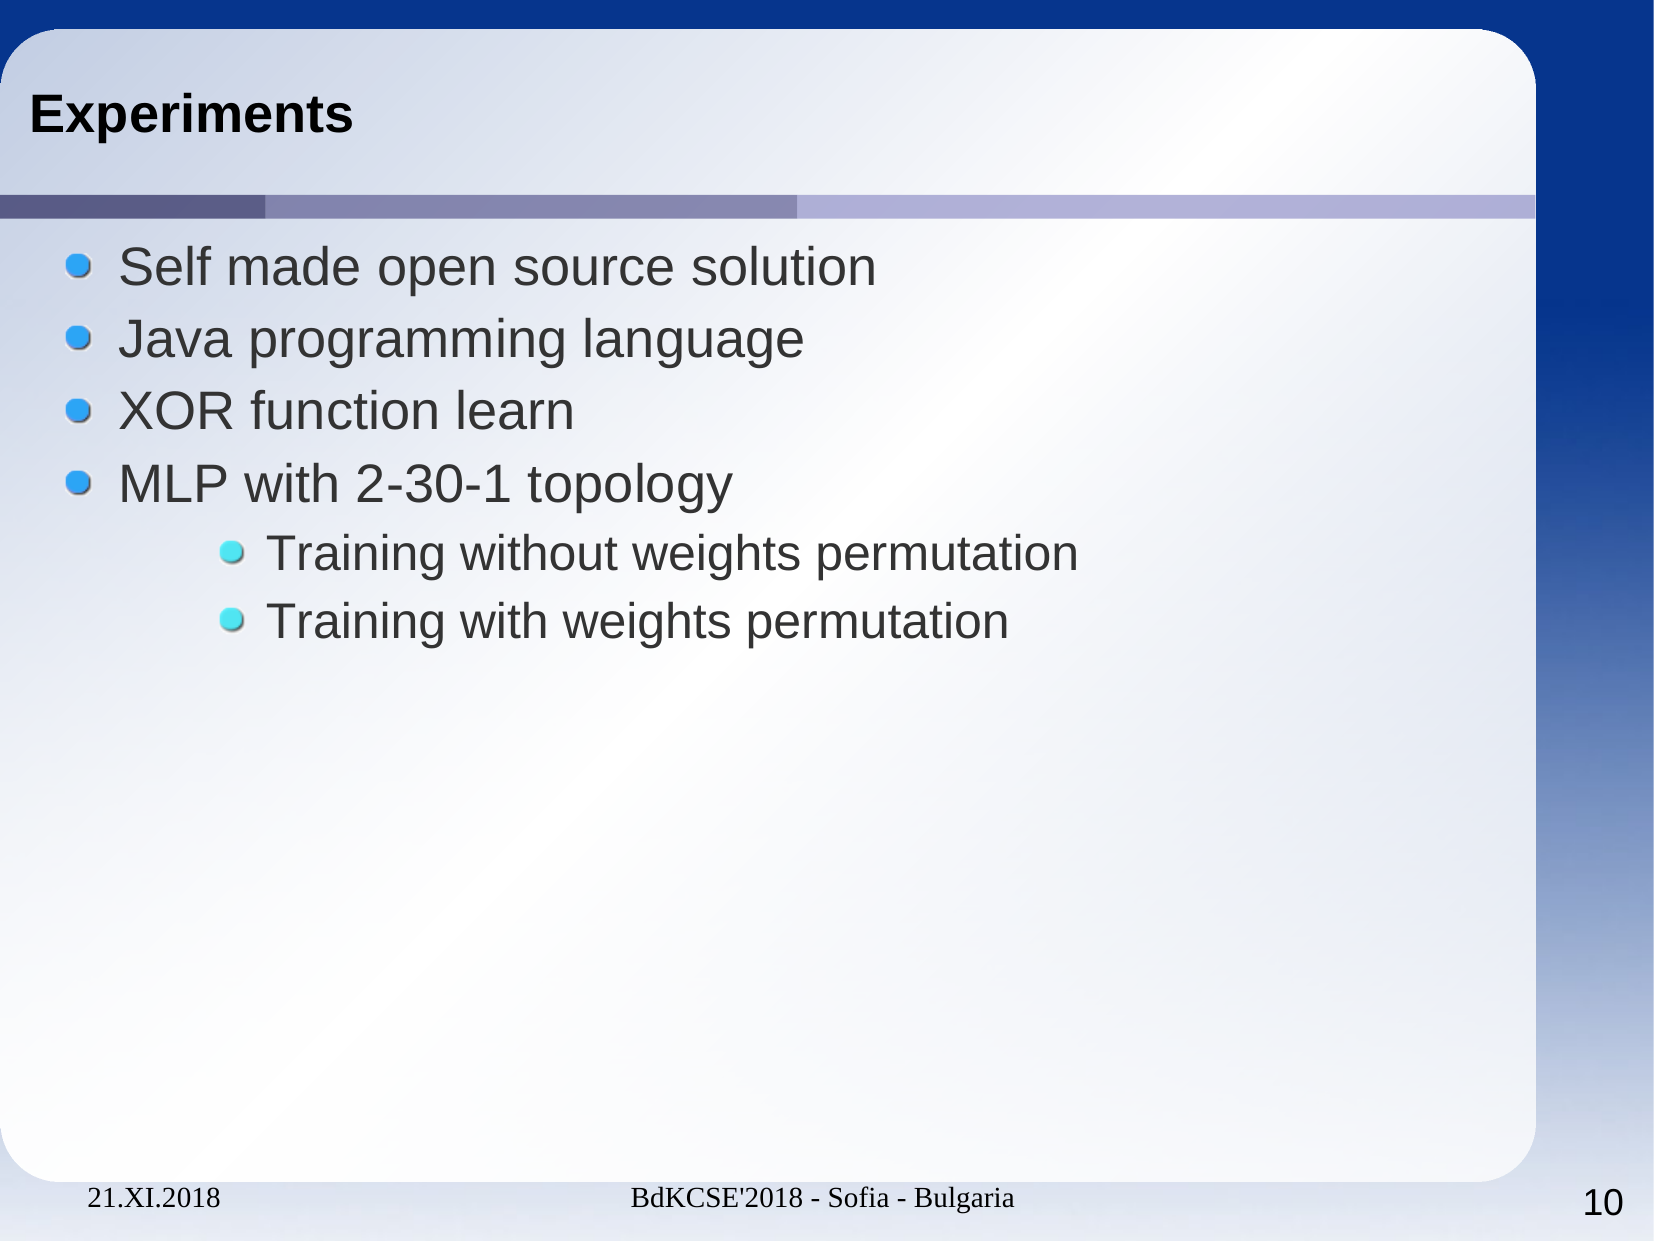

# Experiments
Self made open source solution
Java programming language
XOR function learn
MLP with 2-30-1 topology
Training without weights permutation
Training with weights permutation
21.XI.2018
BdKCSE'2018 - Sofia - Bulgaria
10